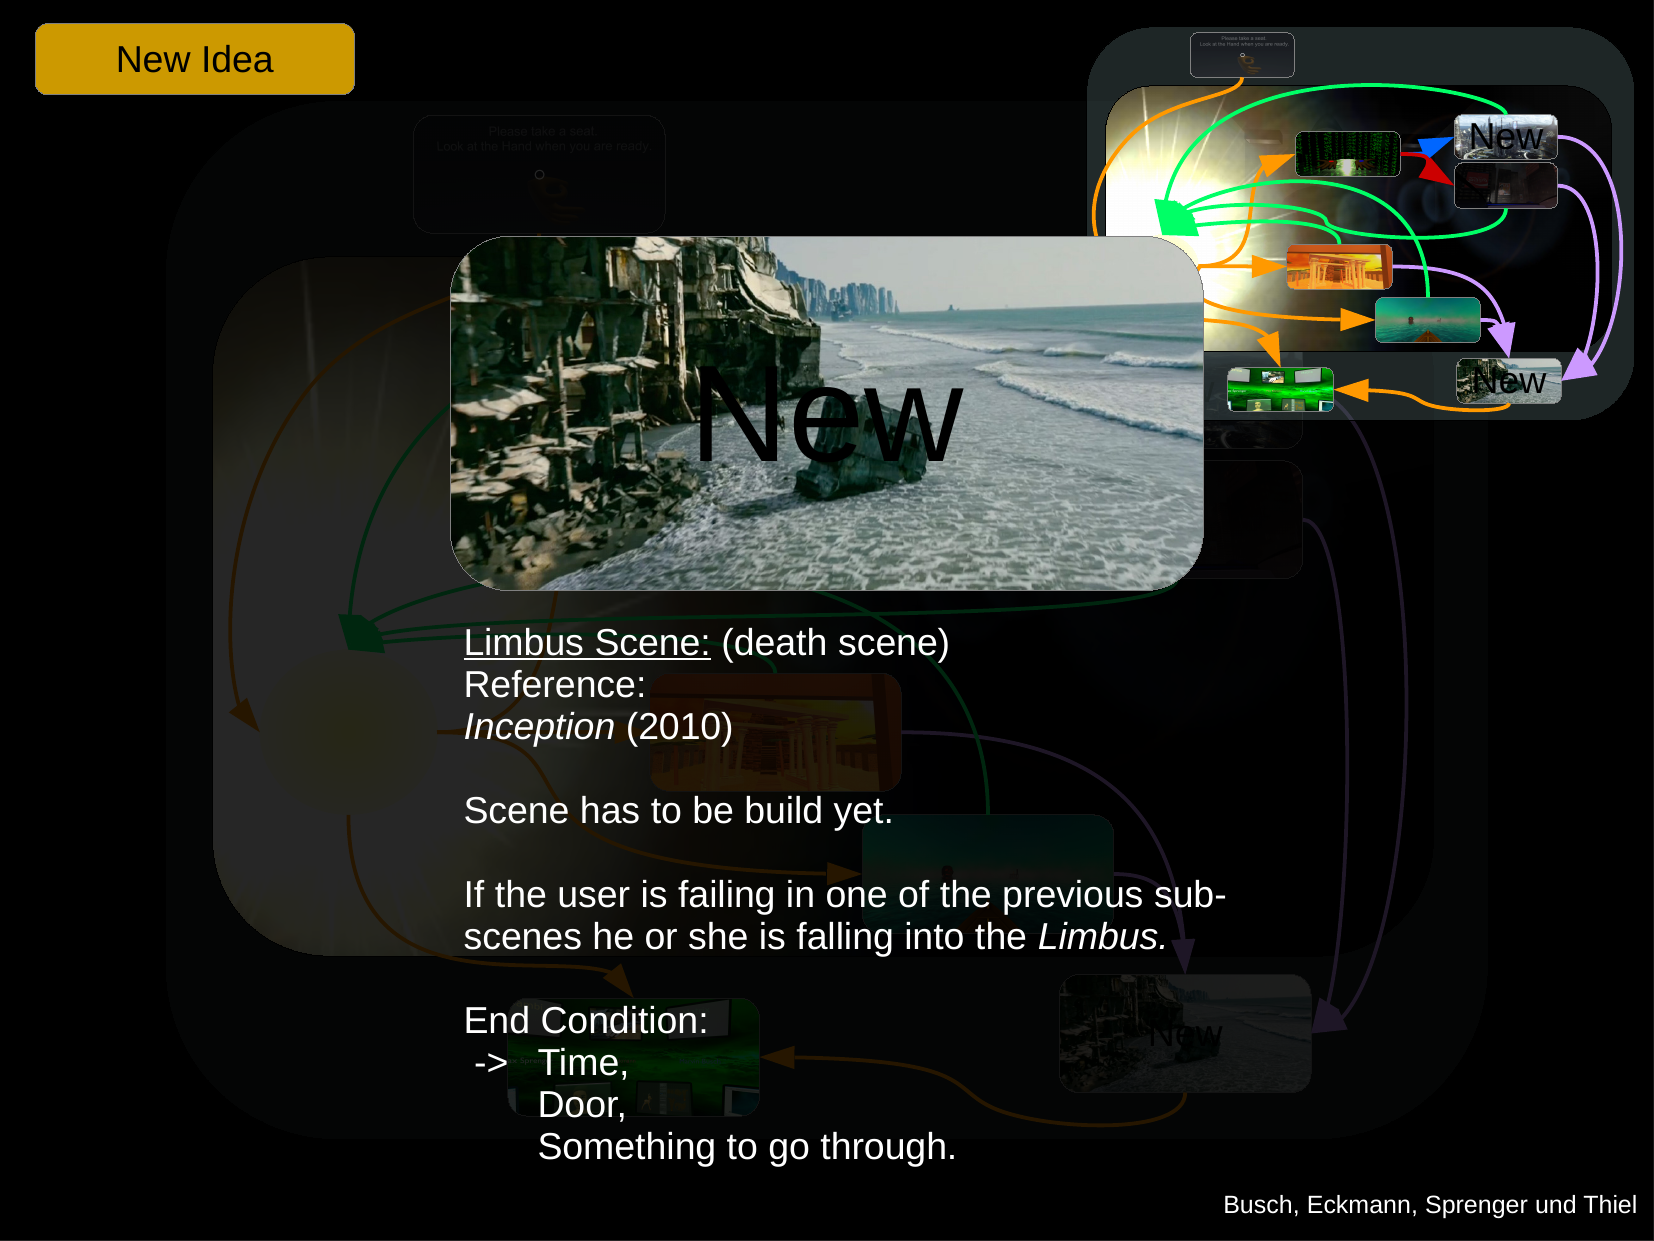

New Idea
New
New
New
New
New
Limbus Scene: (death scene)
Reference:
Inception (2010)
Scene has to be build yet.
If the user is failing in one of the previous sub-scenes he or she is falling into the Limbus.
End Condition:
 -> 	Time,
	Door,
	Something to go through.
Busch, Eckmann, Sprenger und Thiel